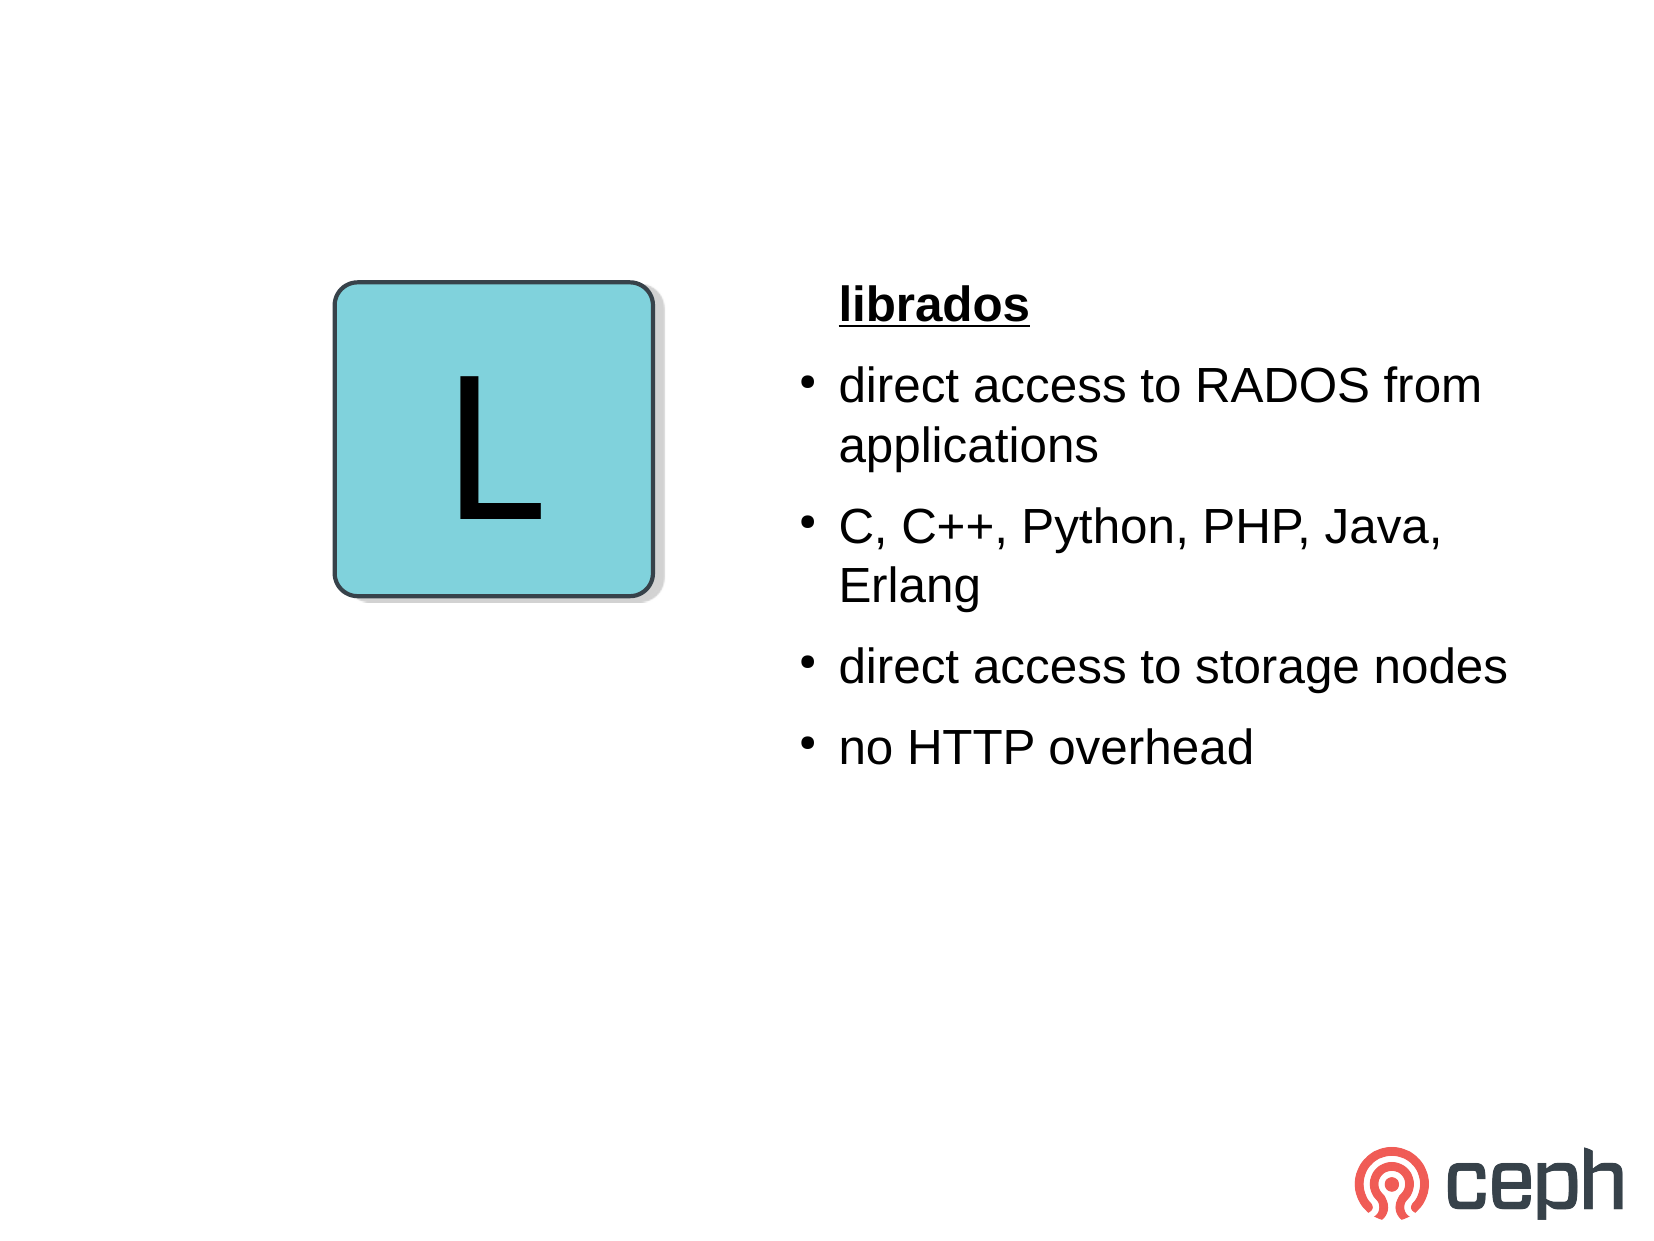

# librados
direct access to RADOS from applications
C, C++, Python, PHP, Java, Erlang
direct access to storage nodes
no HTTP overhead
L